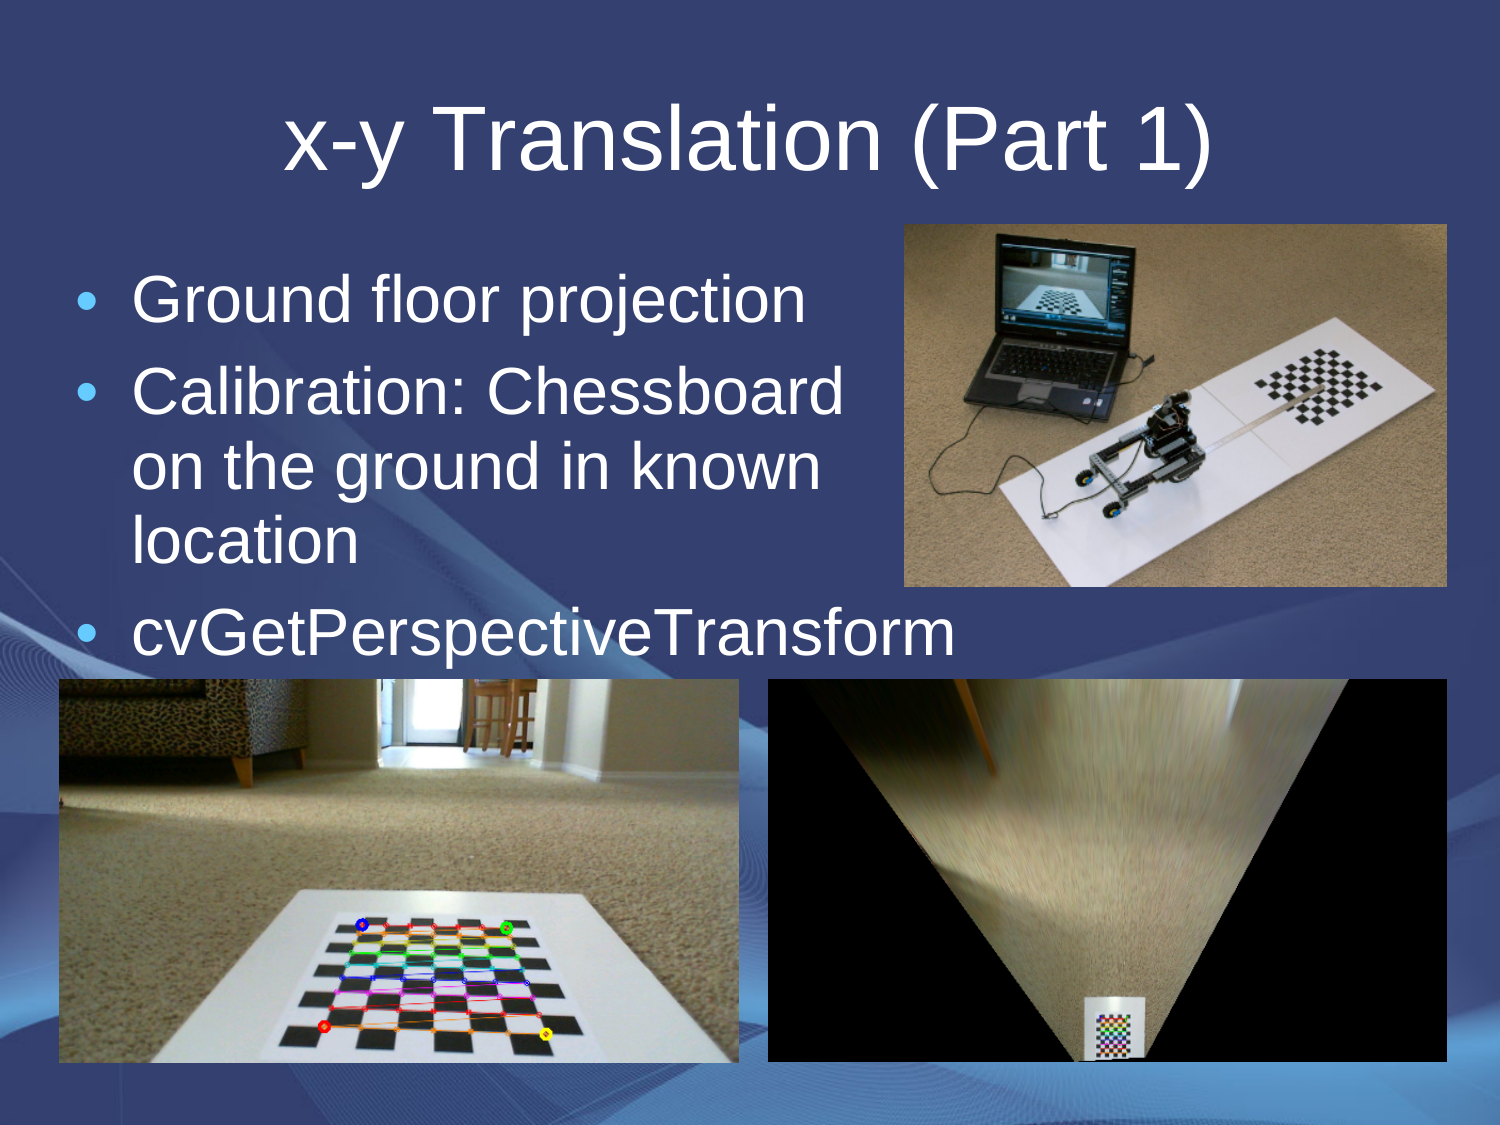

# x-y Translation (Part 1)
Ground floor projection
Calibration: Chessboard
on the ground in known
location
cvGetPerspectiveTransform